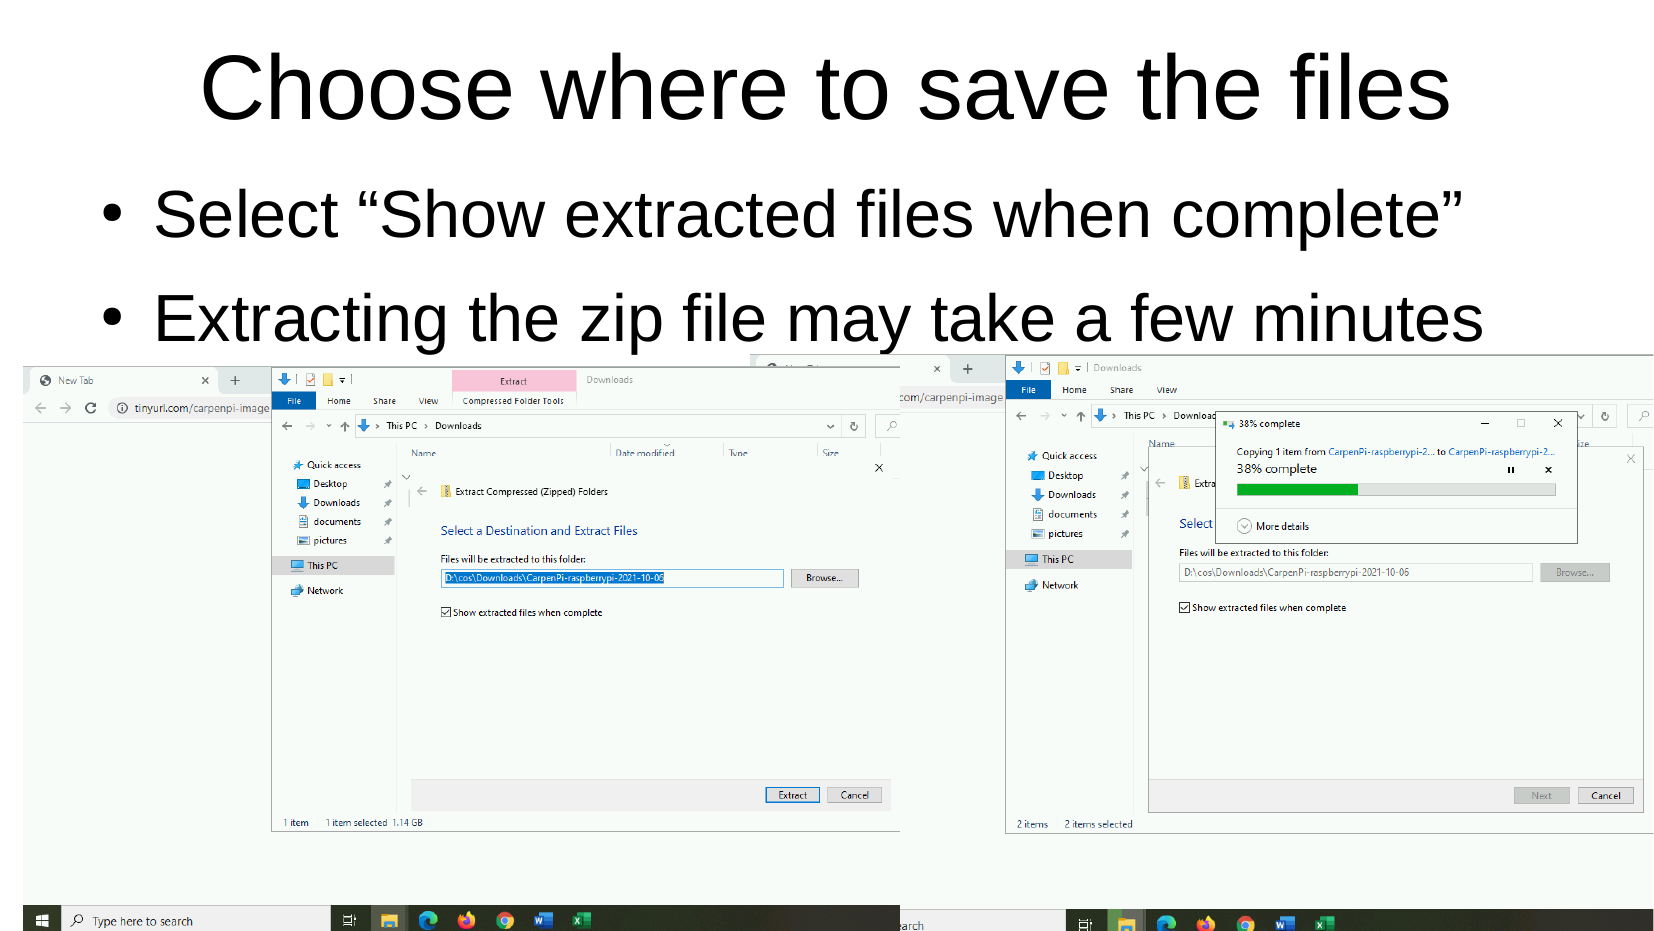

# Choose where to save the files
Select “Show extracted files when complete”
Extracting the zip file may take a few minutes